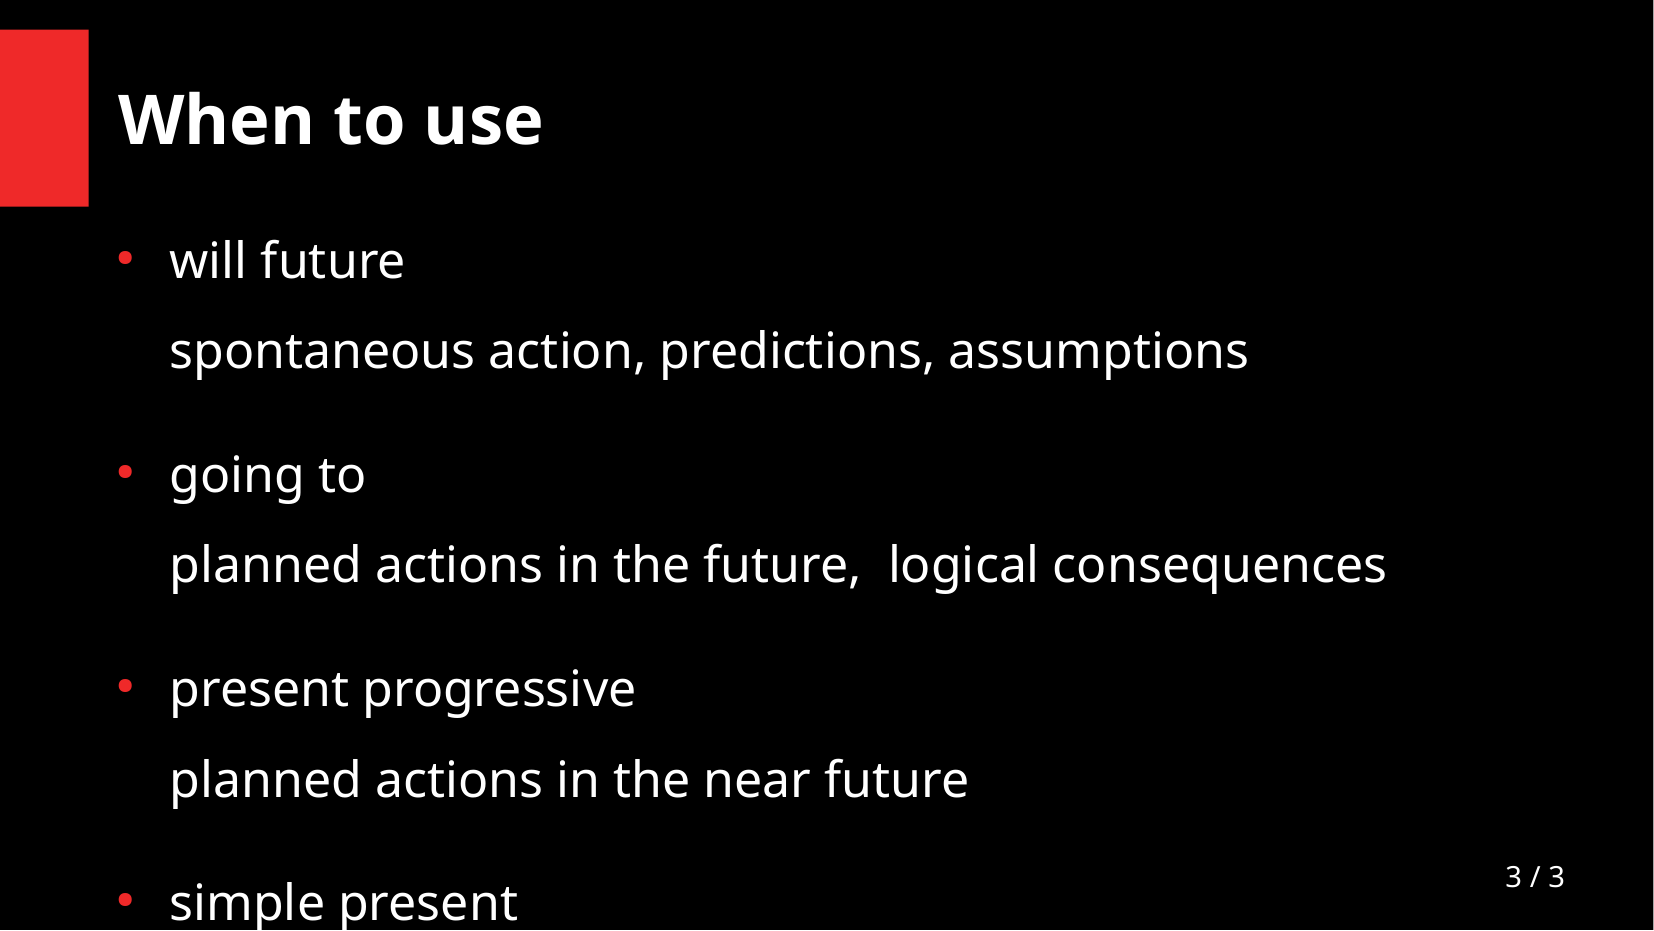

# When to use
will future
spontaneous action, predictions, assumptions
going to
planned actions in the future, logical consequences
present progressive
planned actions in the near future
simple present
fixed future actions
3